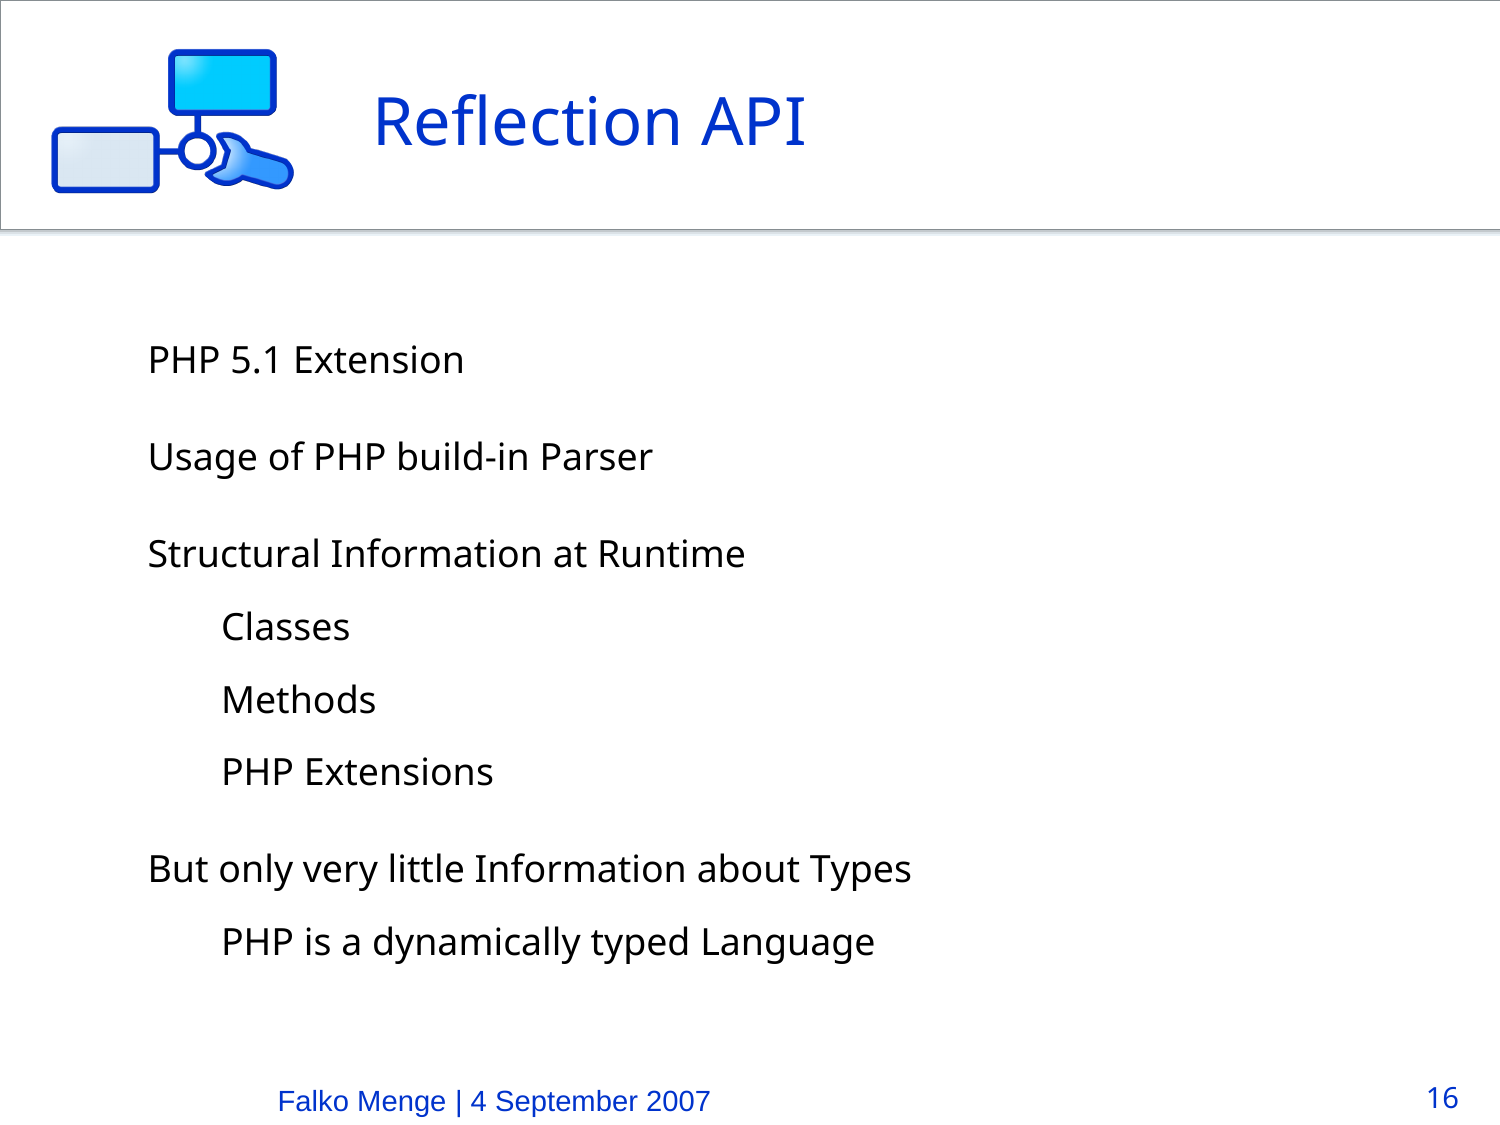

# Reflection API
PHP 5.1 Extension
Usage of PHP build-in Parser
Structural Information at Runtime
Classes
Methods
PHP Extensions
But only very little Information about Types
PHP is a dynamically typed Language
Falko Menge
16